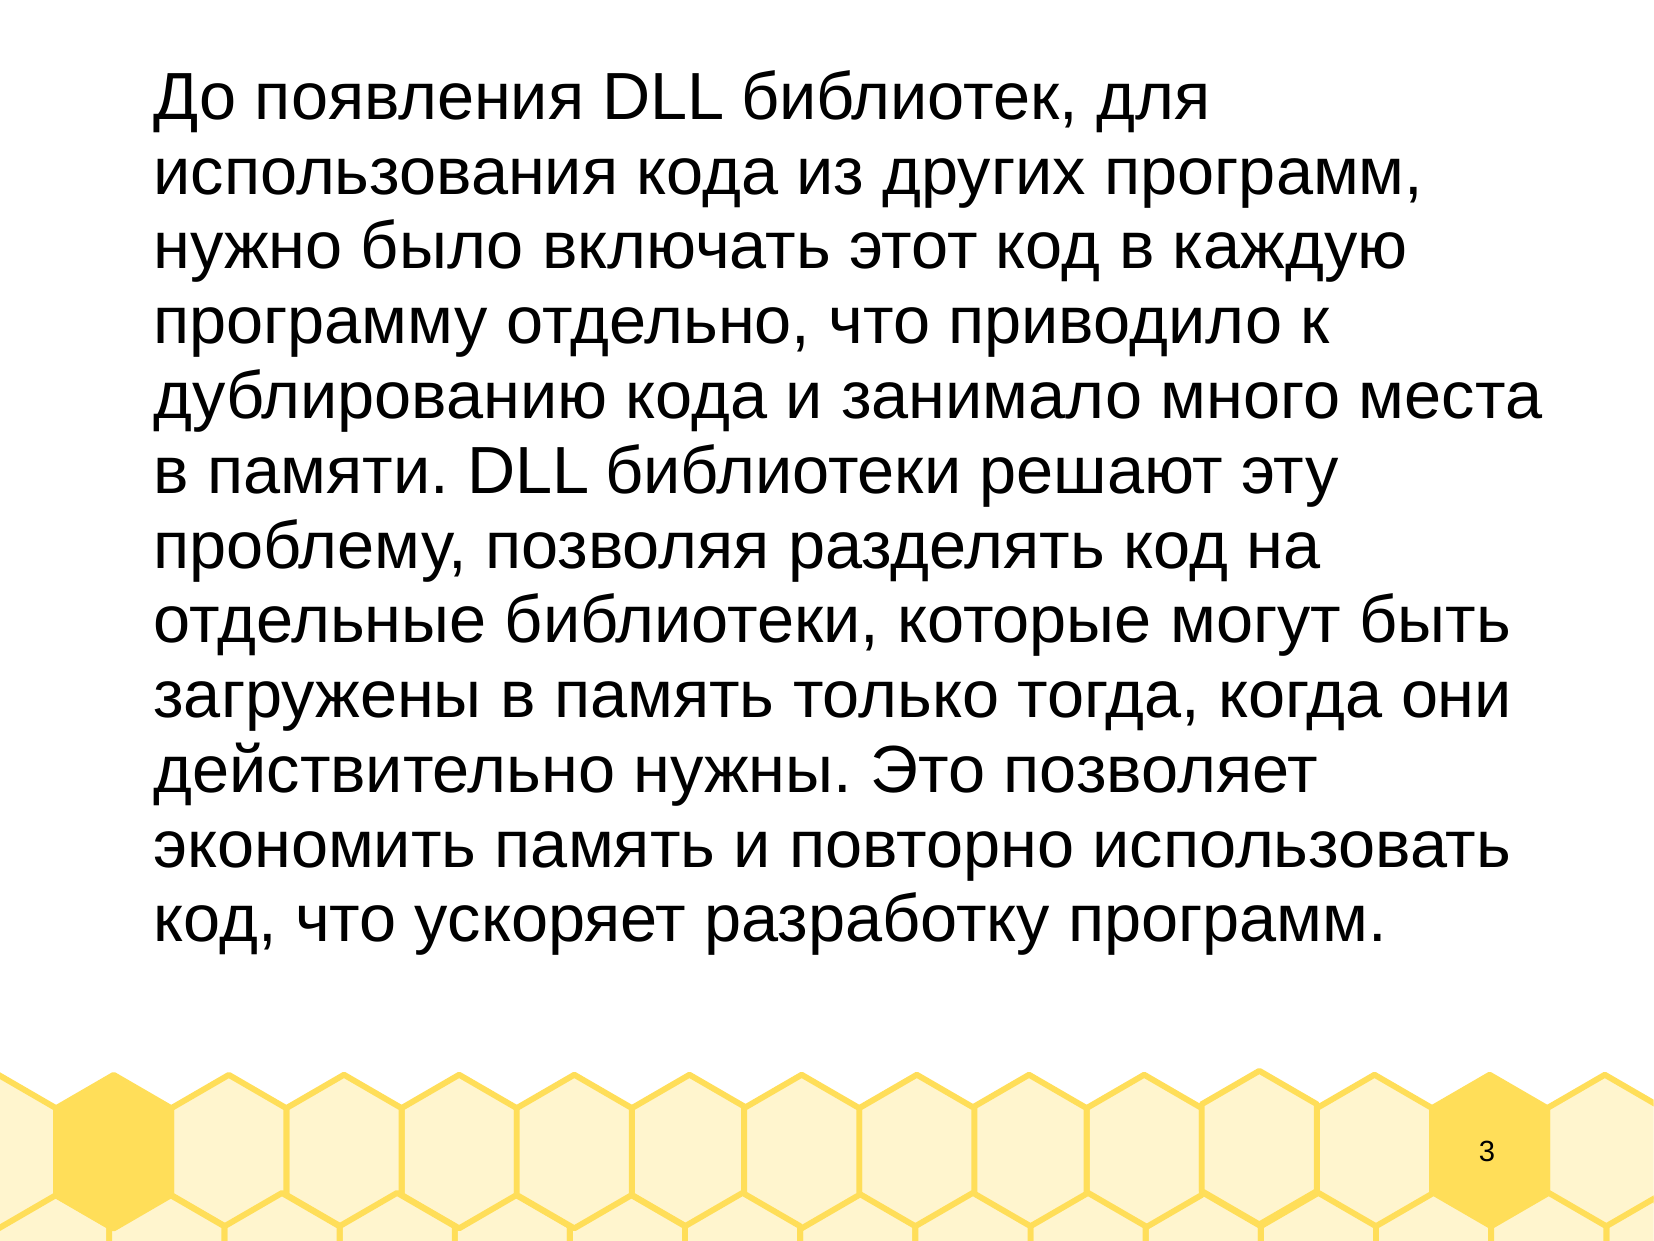

# До появления DLL библиотек, для использования кода из других программ, нужно было включать этот код в каждую программу отдельно, что приводило к дублированию кода и занимало много места в памяти. DLL библиотеки решают эту проблему, позволяя разделять код на отдельные библиотеки, которые могут быть загружены в память только тогда, когда они действительно нужны. Это позволяет экономить память и повторно использовать код, что ускоряет разработку программ.